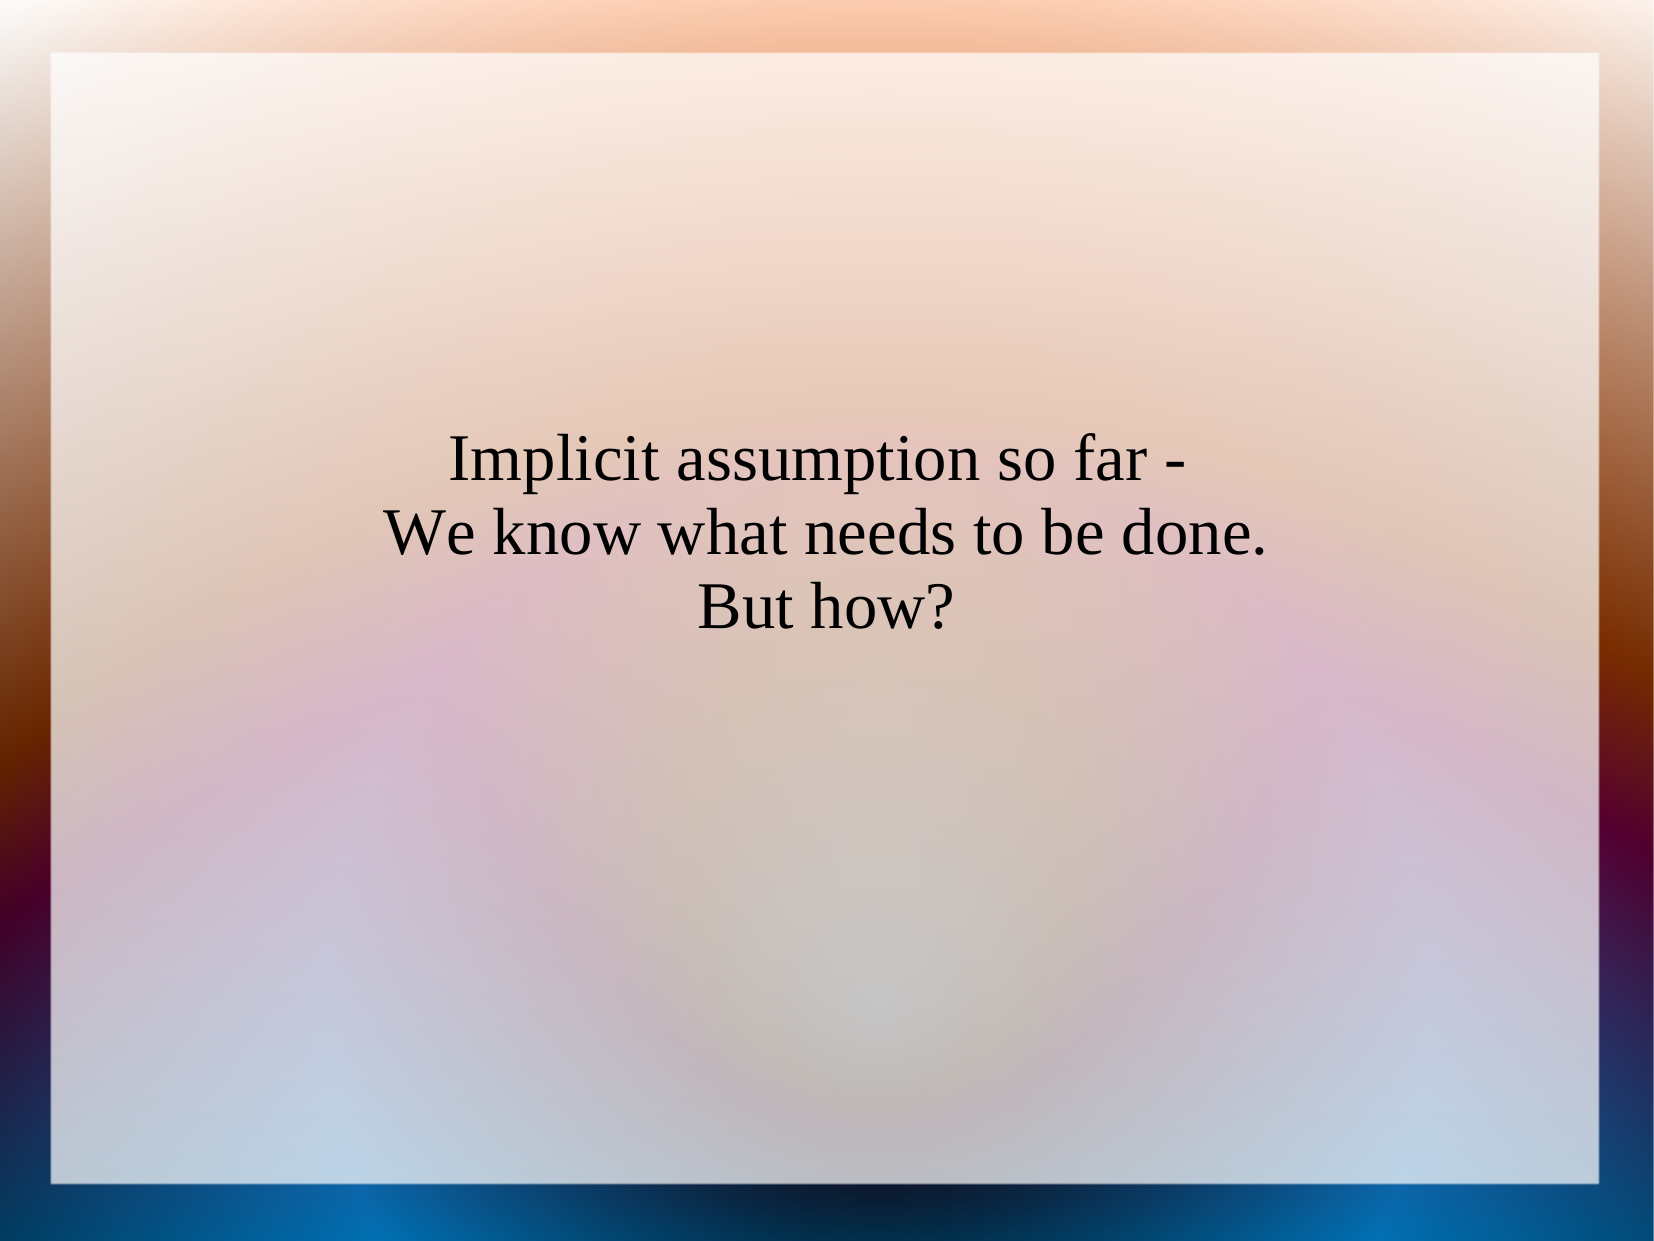

# Implicit assumption so far -
We know what needs to be done.
But how?